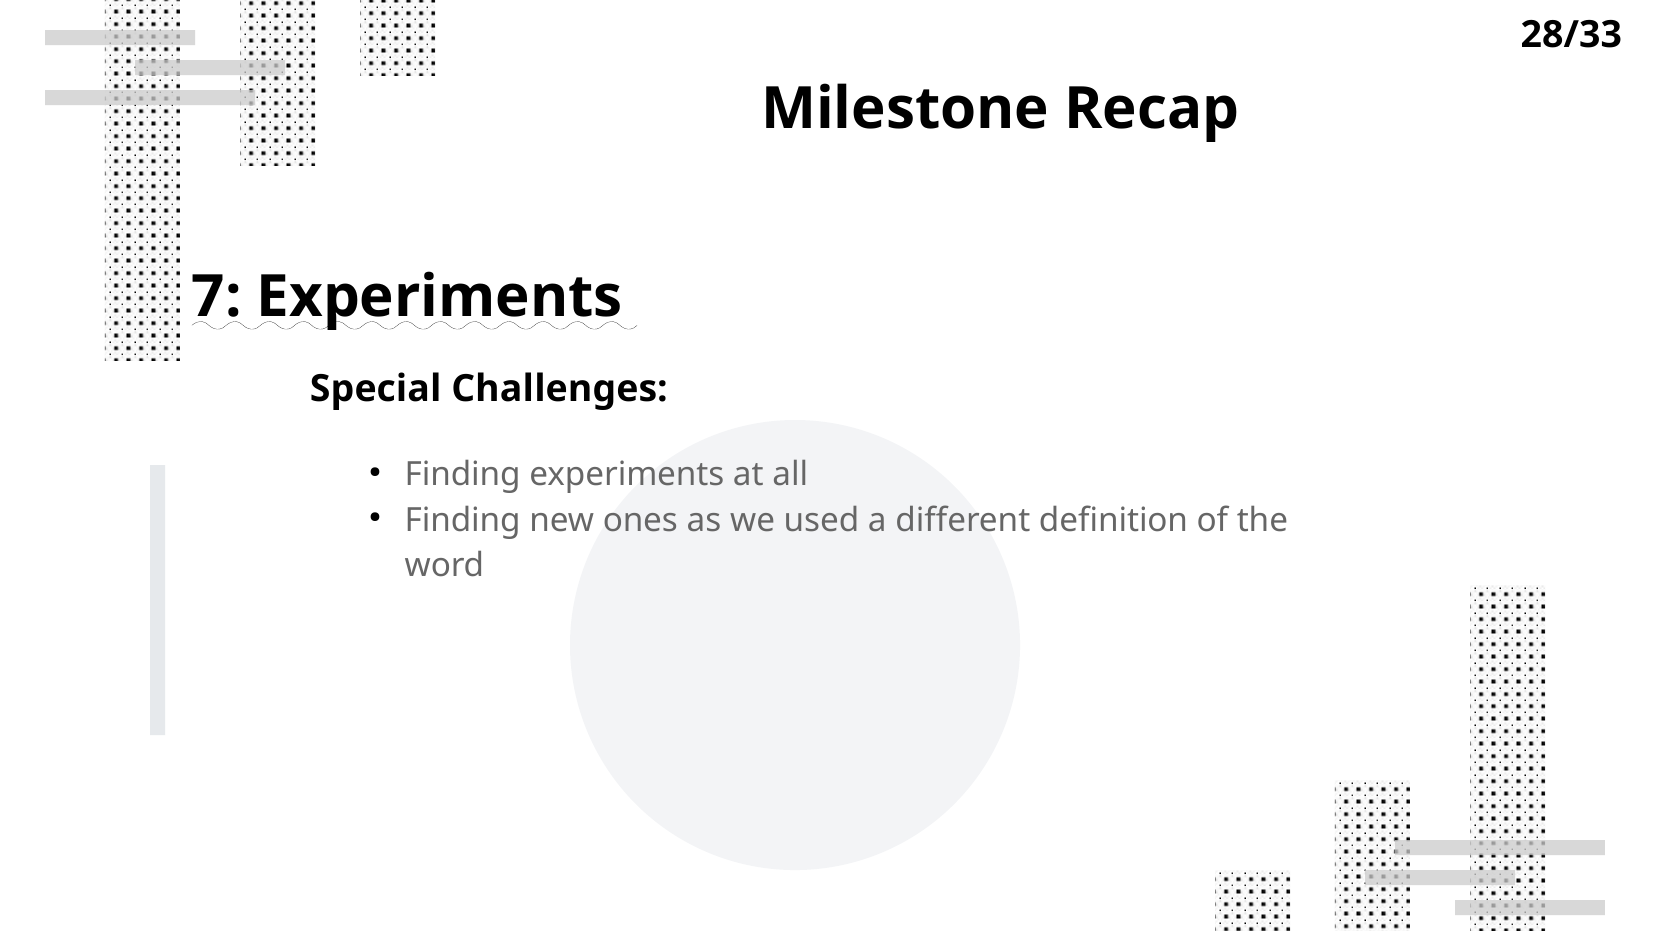

28/33
Milestone Recap
7: Experiments
Special Challenges:
Finding experiments at all
Finding new ones as we used a different definition of the word